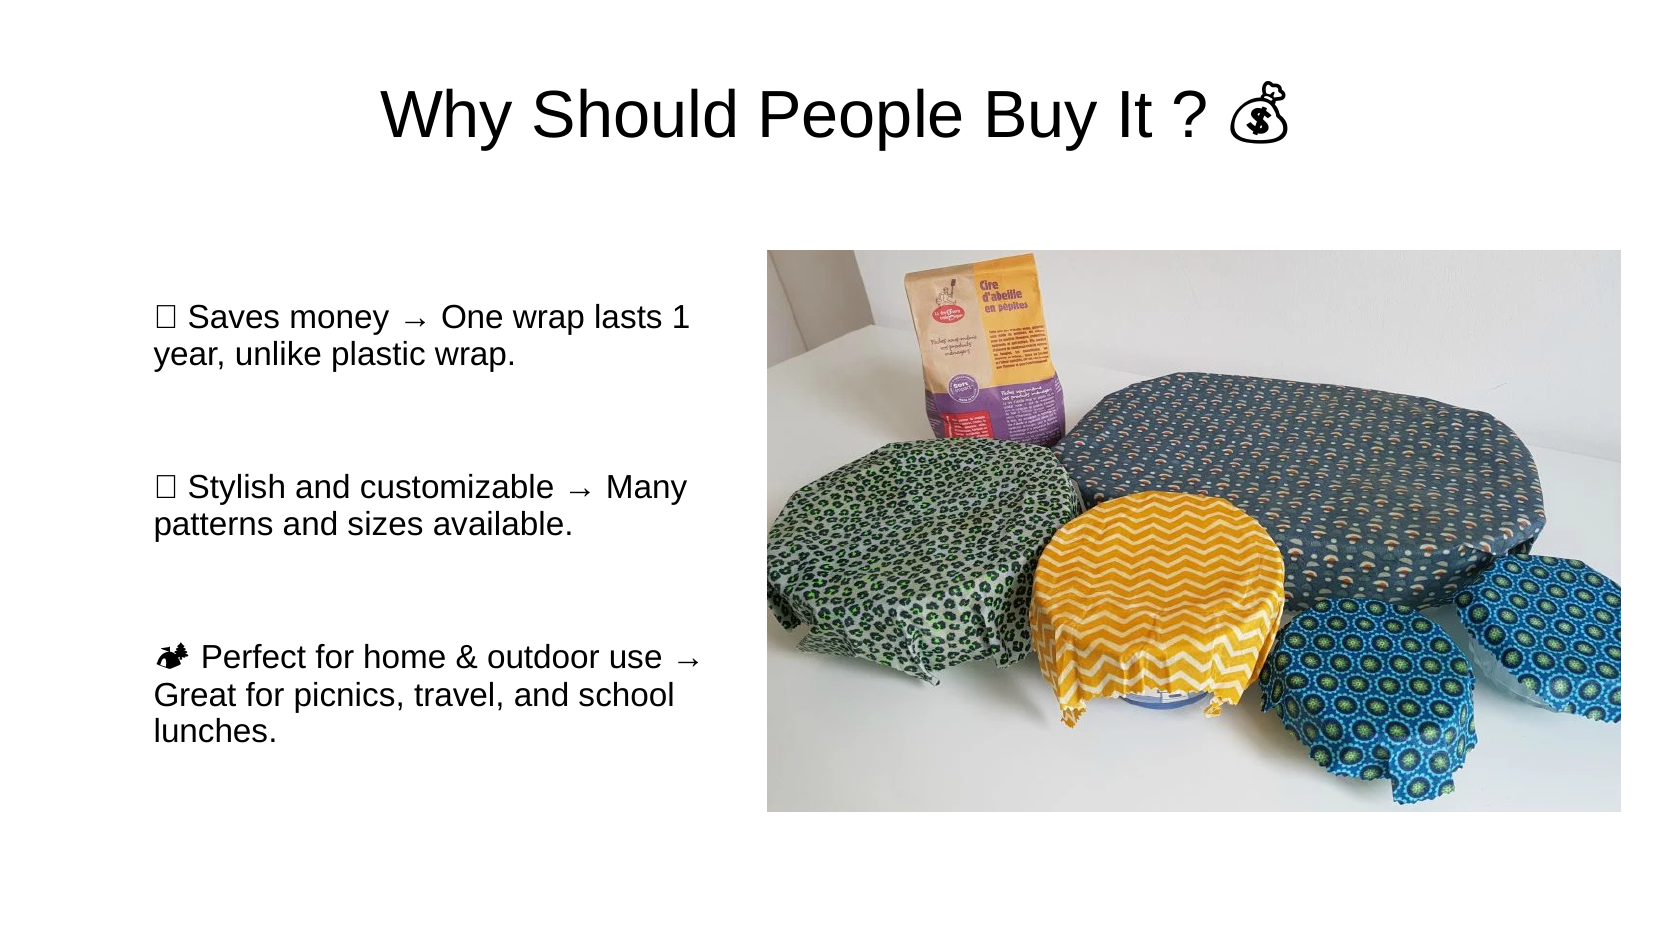

# Why Should People Buy It ? 💰
🔄 Saves money → One wrap lasts 1 year, unlike plastic wrap.
🎨 Stylish and customizable → Many patterns and sizes available.
🏕️ Perfect for home & outdoor use → Great for picnics, travel, and school lunches.